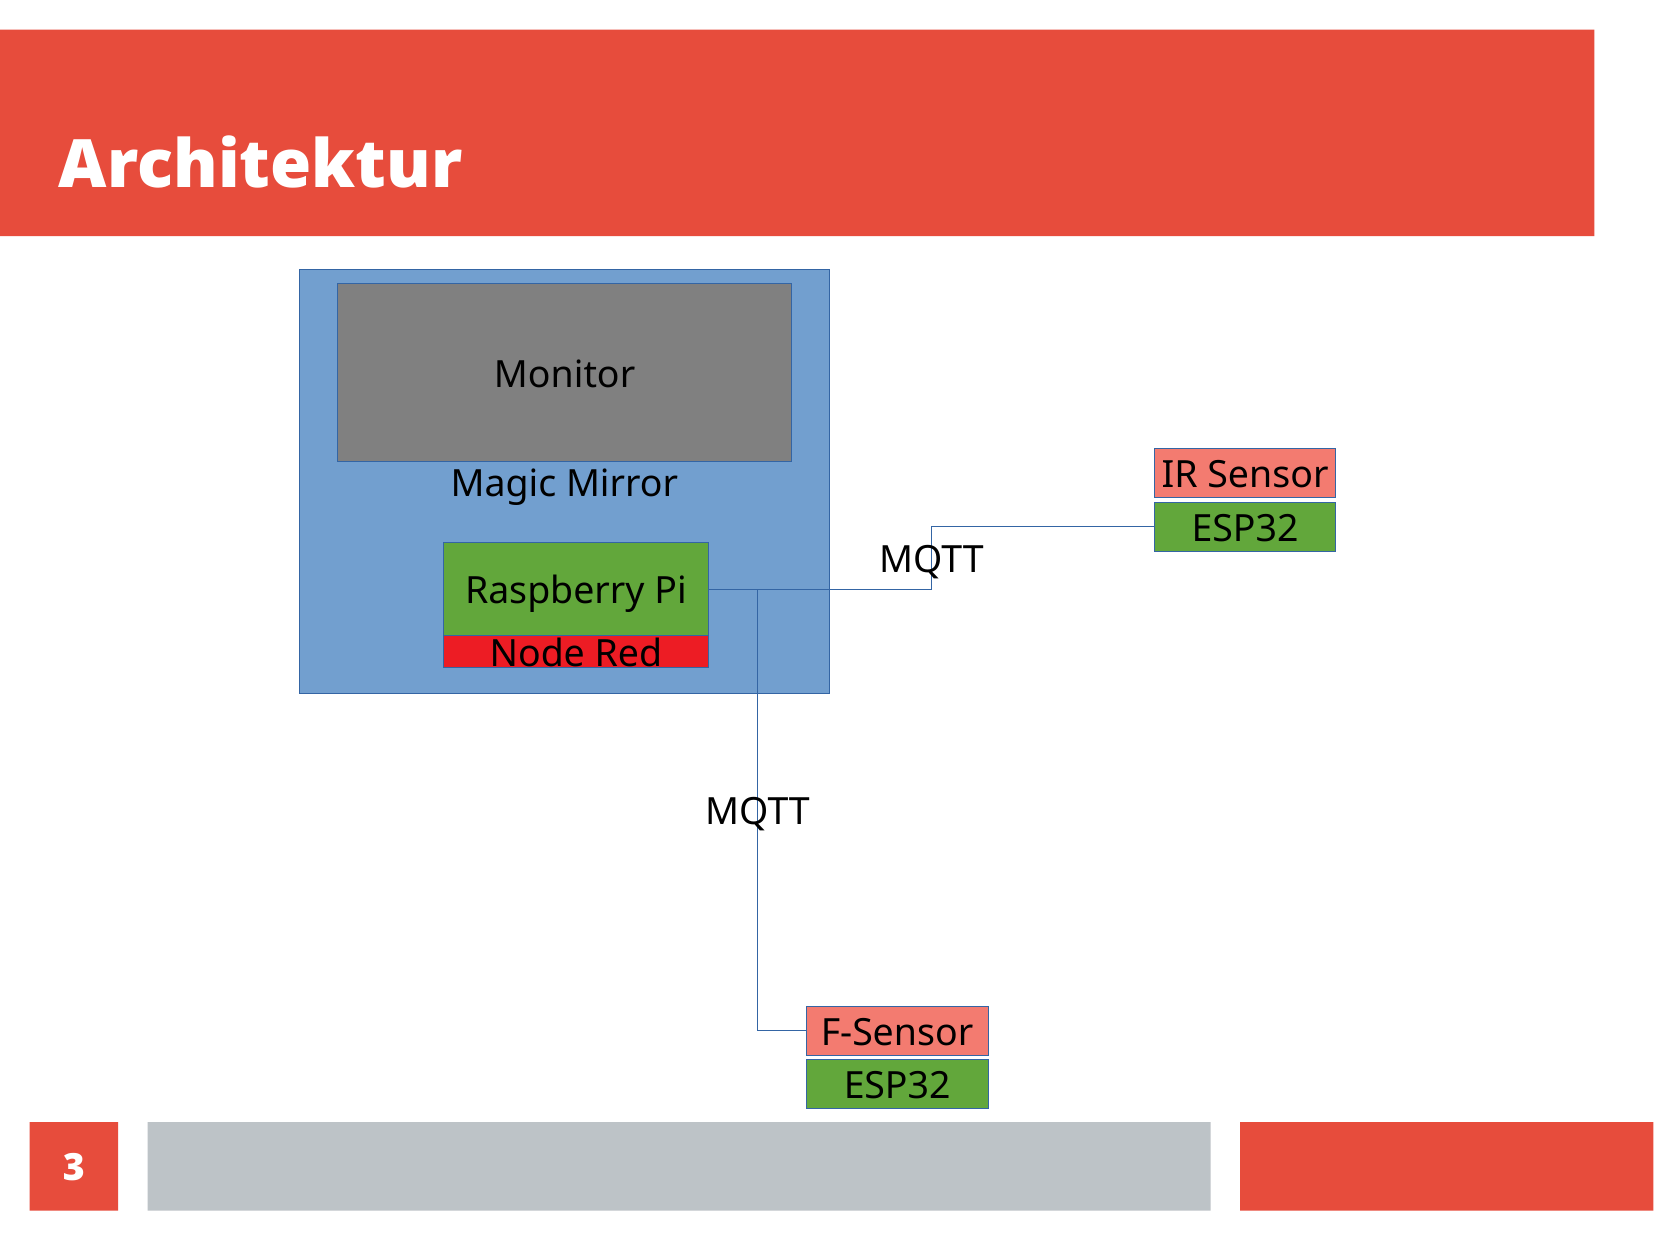

# Architektur
Magic Mirror
Monitor
IR Sensor
ESP32
Raspberry Pi
Node Red
F-Sensor
ESP32
3